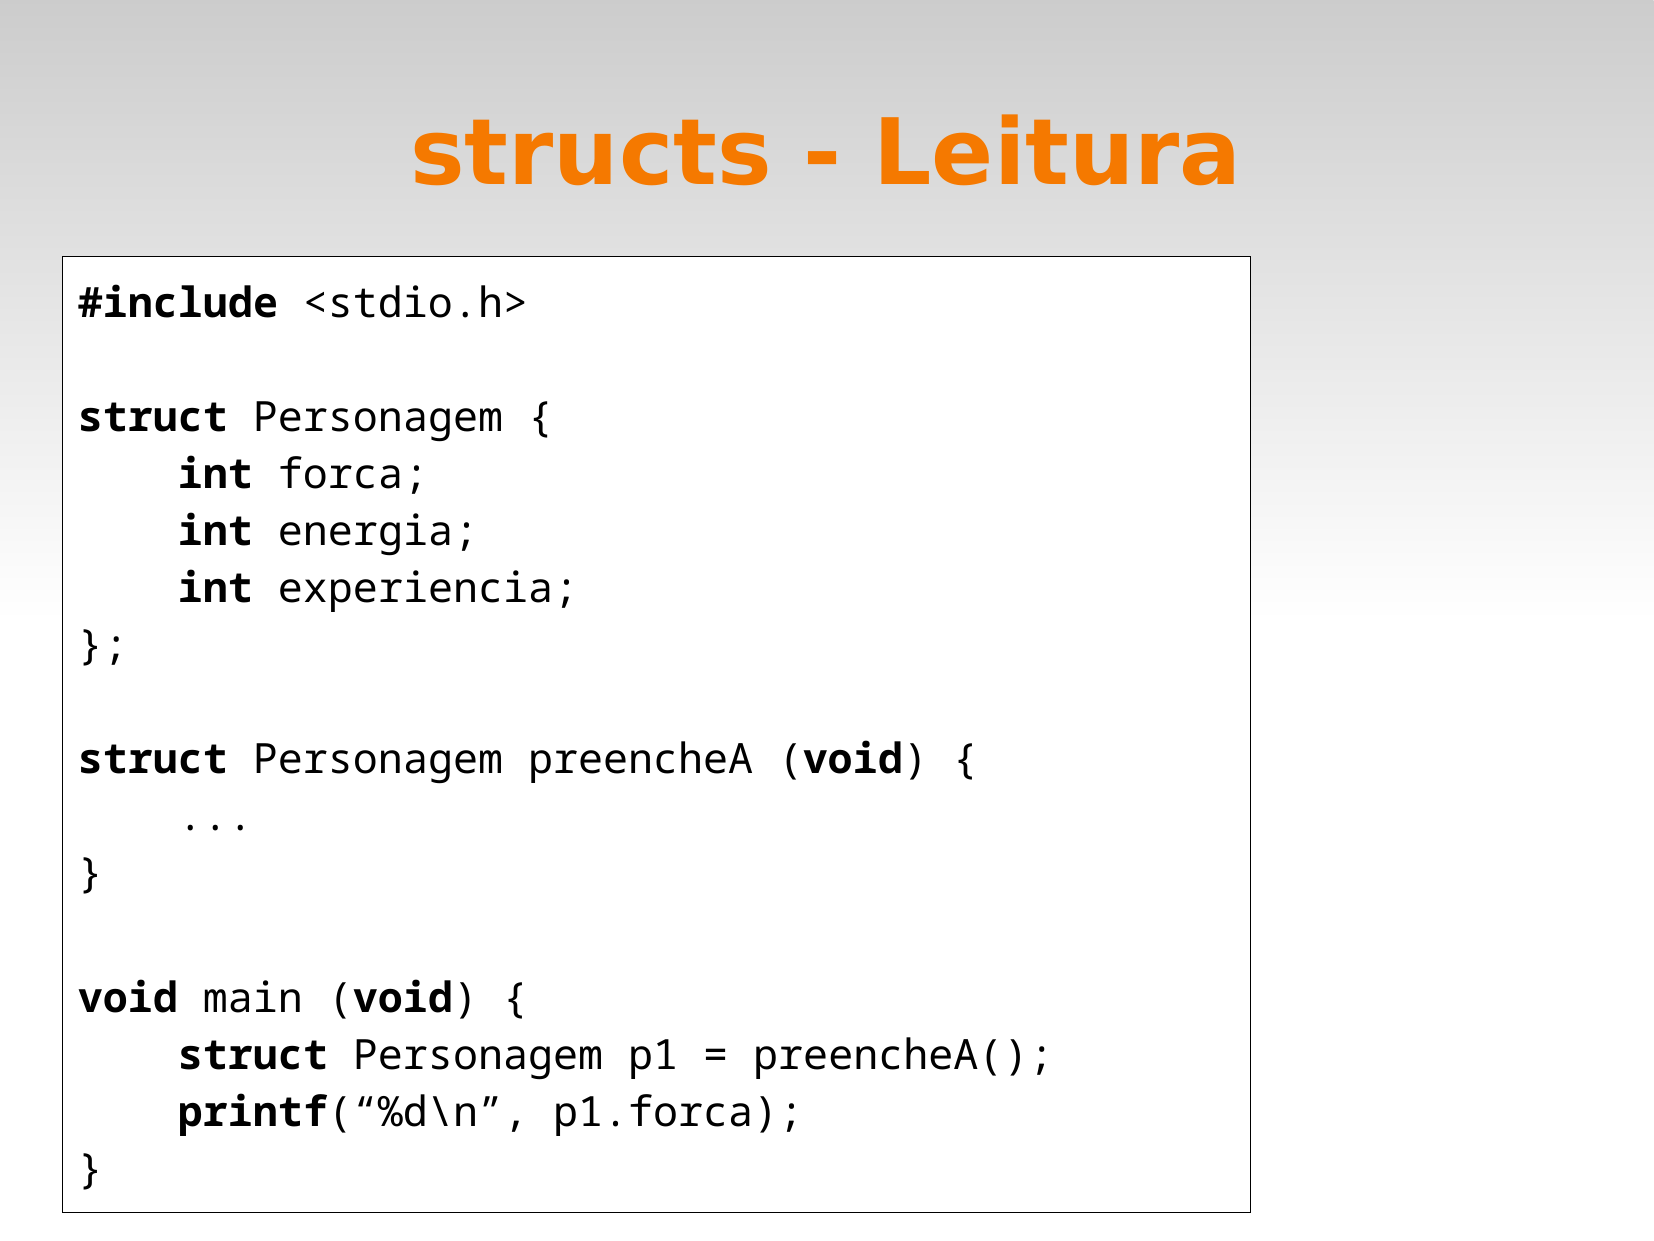

# structs - Leitura
#include <stdio.h>
struct Personagem {
 int forca;
 int energia;
 int experiencia;
};
struct Personagem preencheA (void) {
 ...
}
void main (void) {
 struct Personagem p1 = preencheA();
 printf(“%d\n”, p1.forca);
}